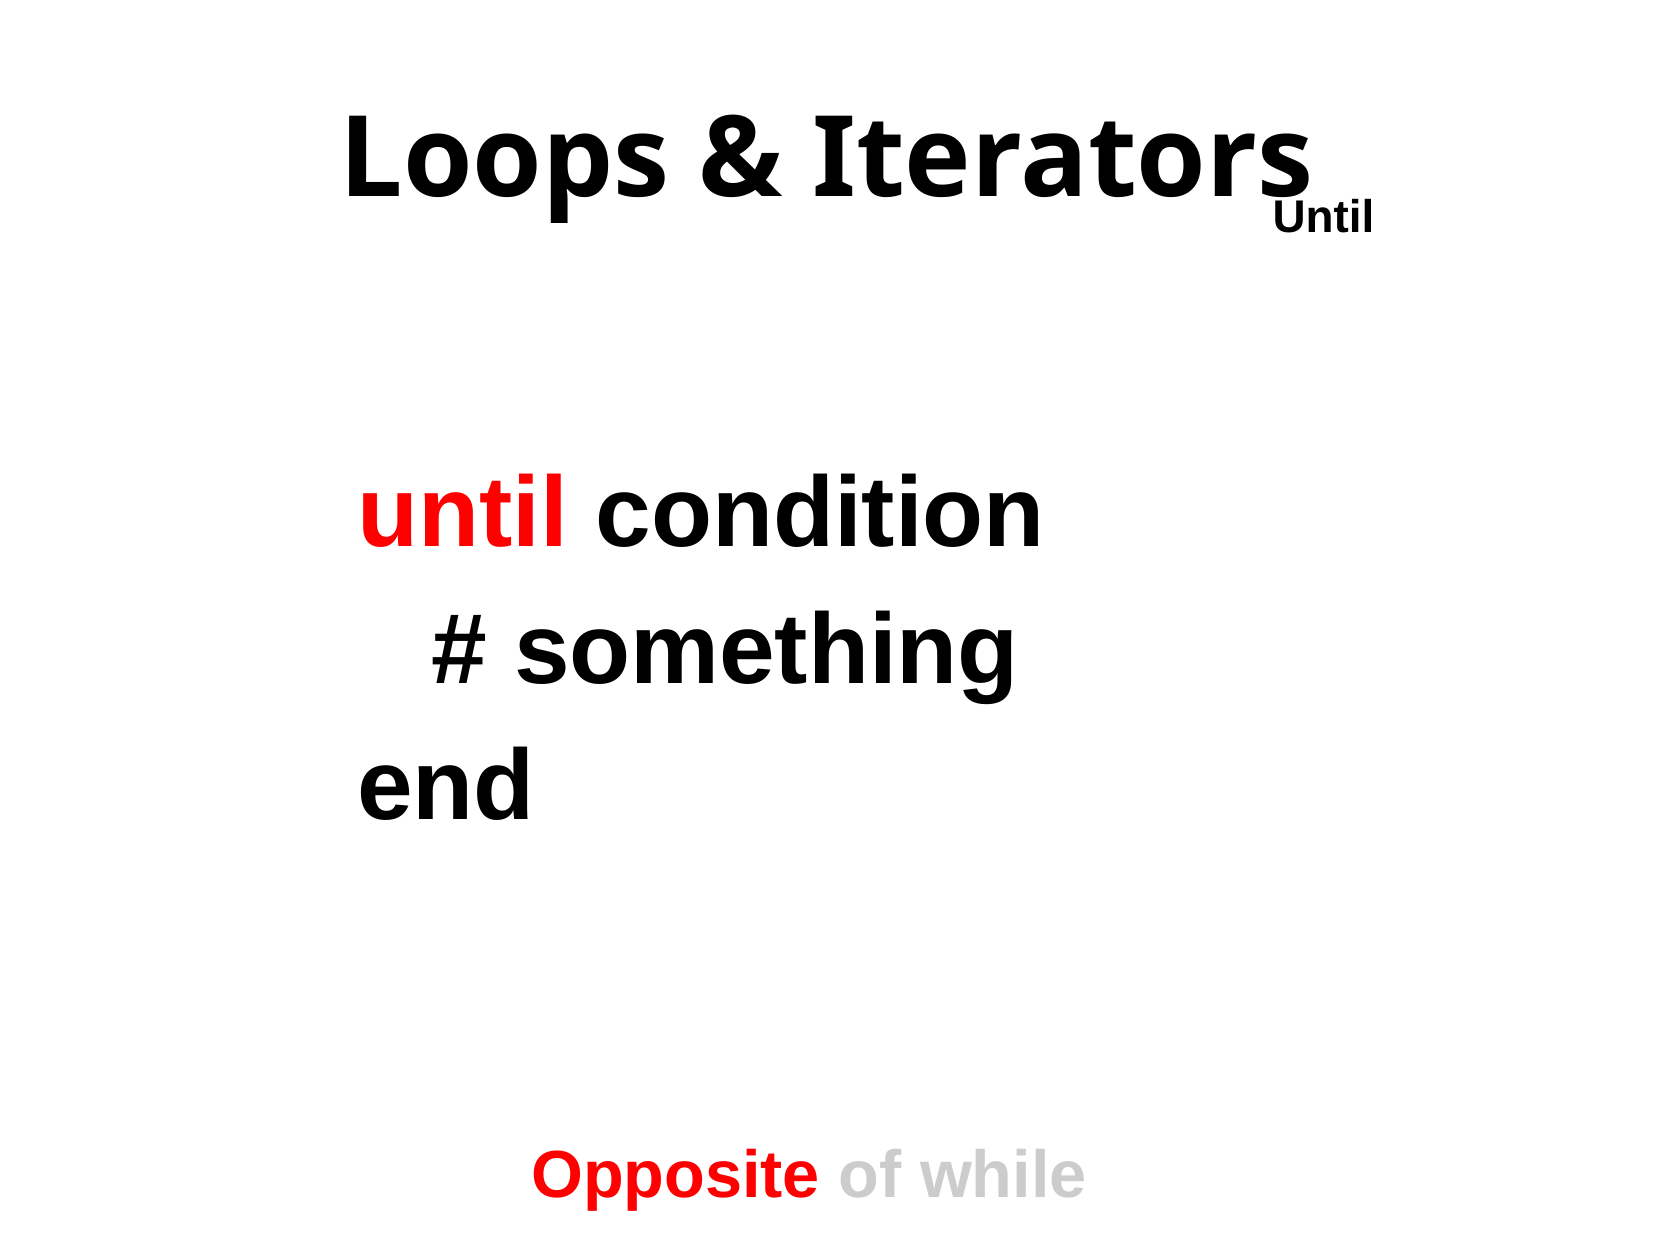

# Loops & Iterators
Until
until condition
	# something
end
Opposite of while